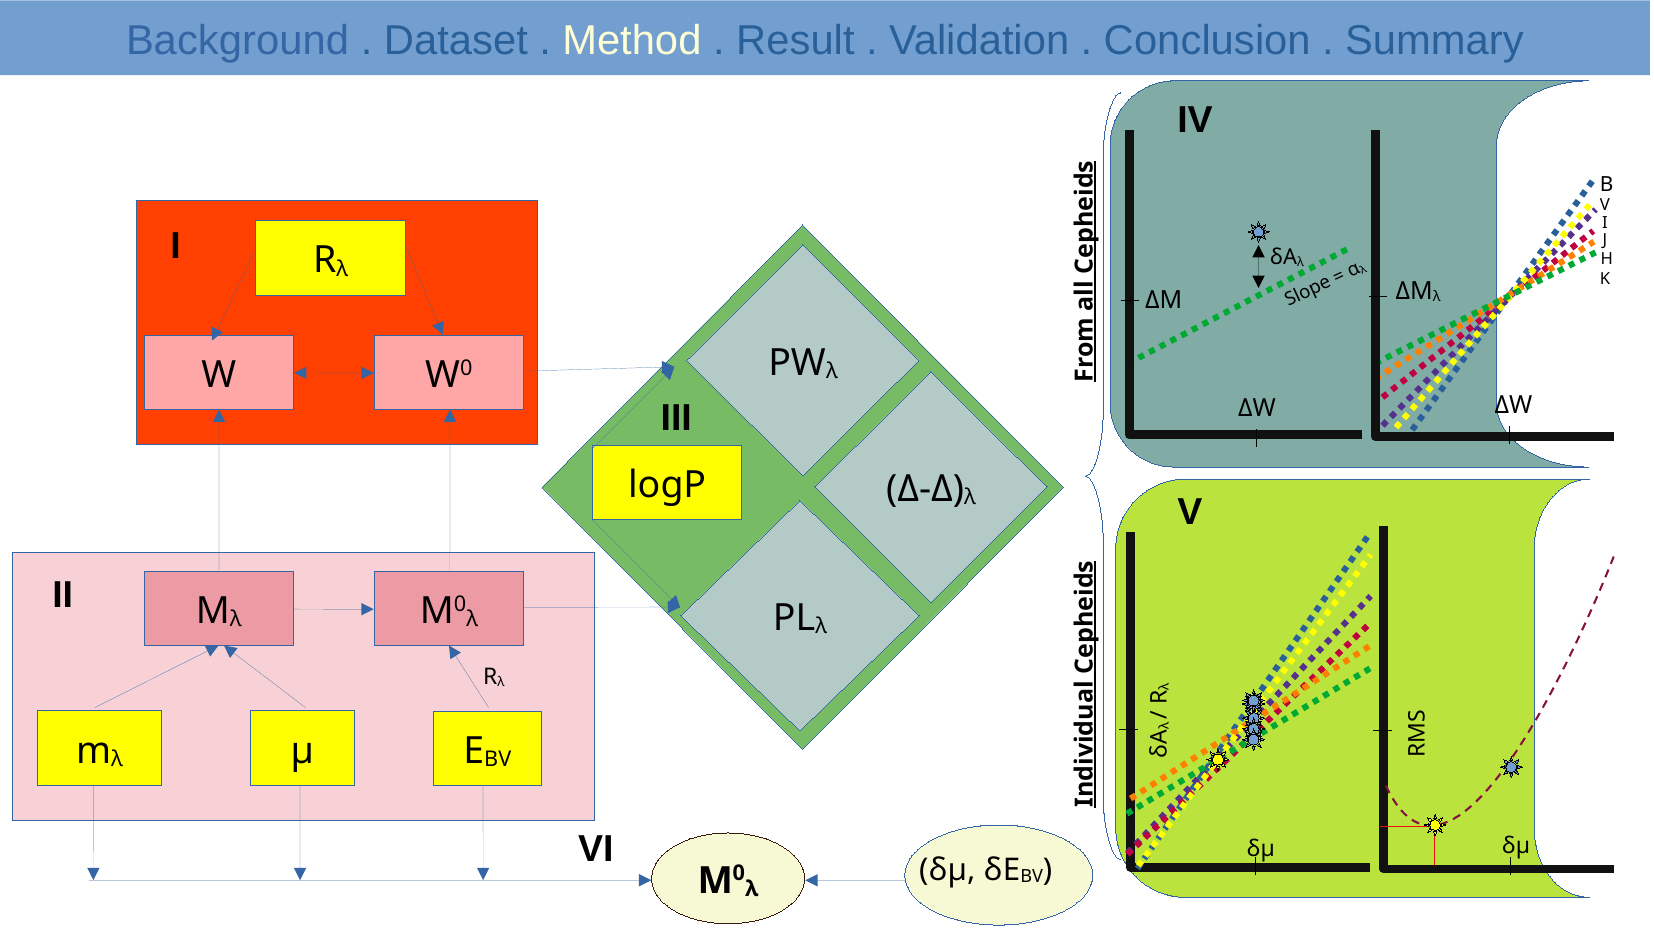

Background . Dataset . Method . Result . Validation . Conclusion . Summary
IV
B
V
I
I
J
From all Cepheids
Rλ
H
δAλ
PWλ
K
Slope = αλ
ΔMλ
ΔΜ
W
W0
(Δ-Δ)λ
ΔW
ΔW
III
logP
V
PLλ
II
Mλ
M0λ
Individual Cepheids
Rλ
δAλ / Rλ
RMS
mλ
µ
EBV
VI
δμ
δμ
M0λ
(δμ, δEBV)
26